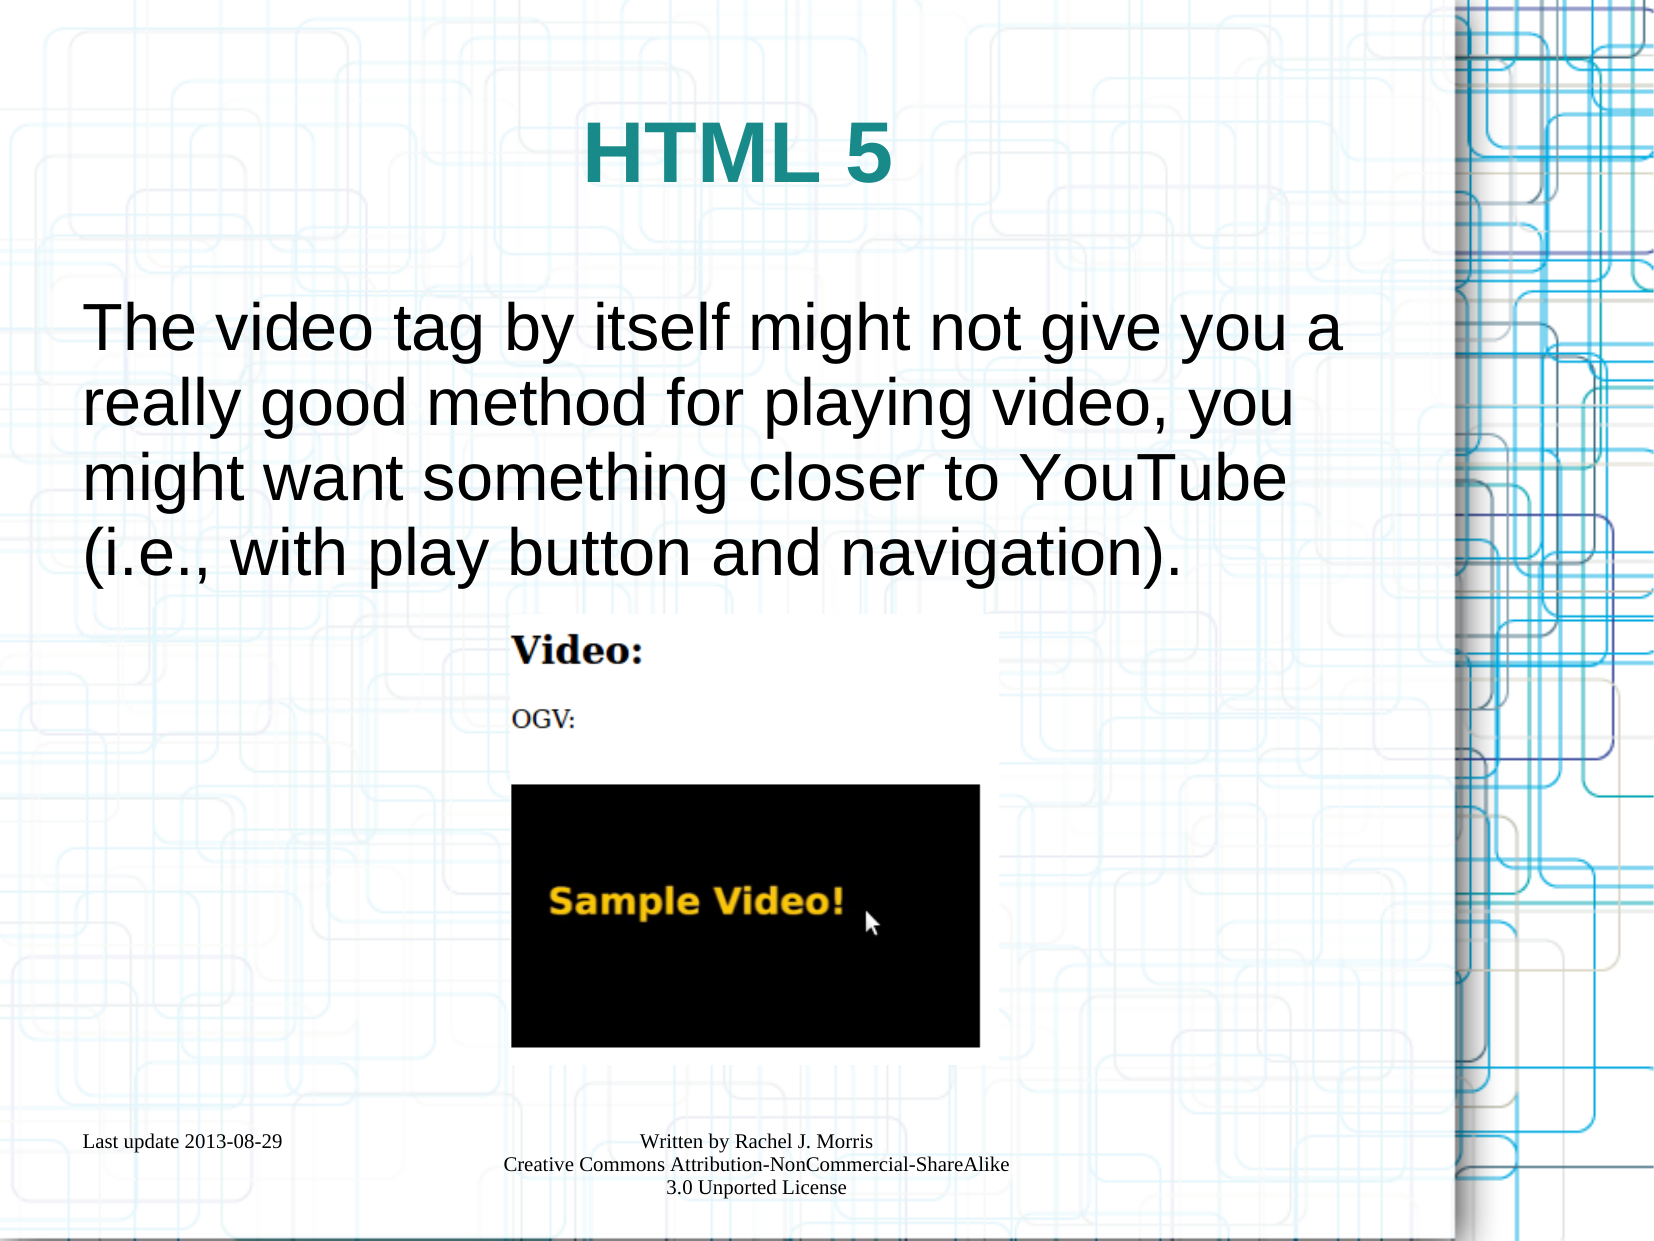

# HTML 5
The video tag by itself might not give you a really good method for playing video, you might want something closer to YouTube (i.e., with play button and navigation).